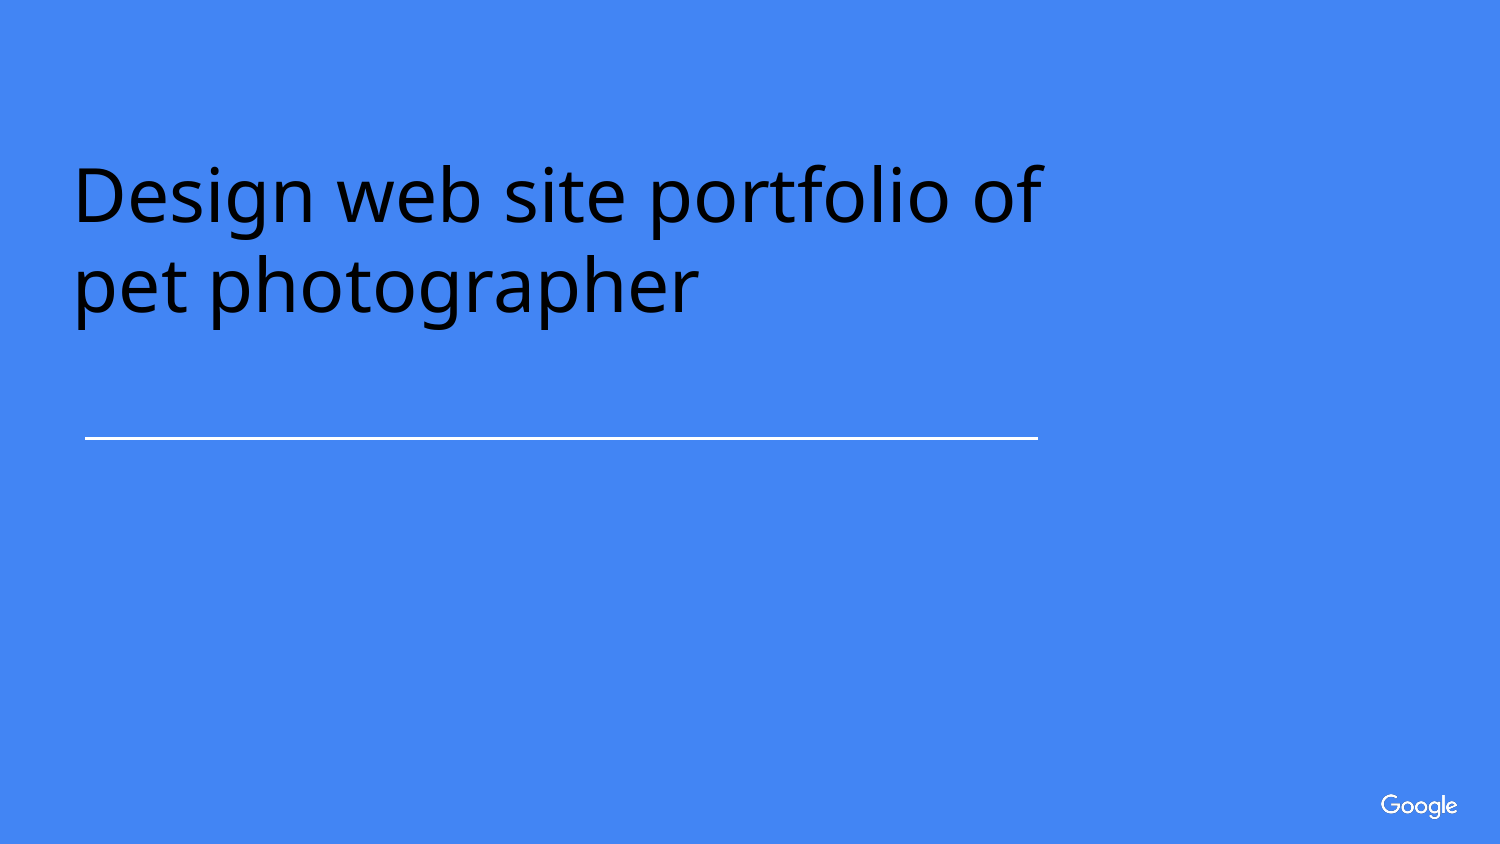

Design web site portfolio of pet photographer